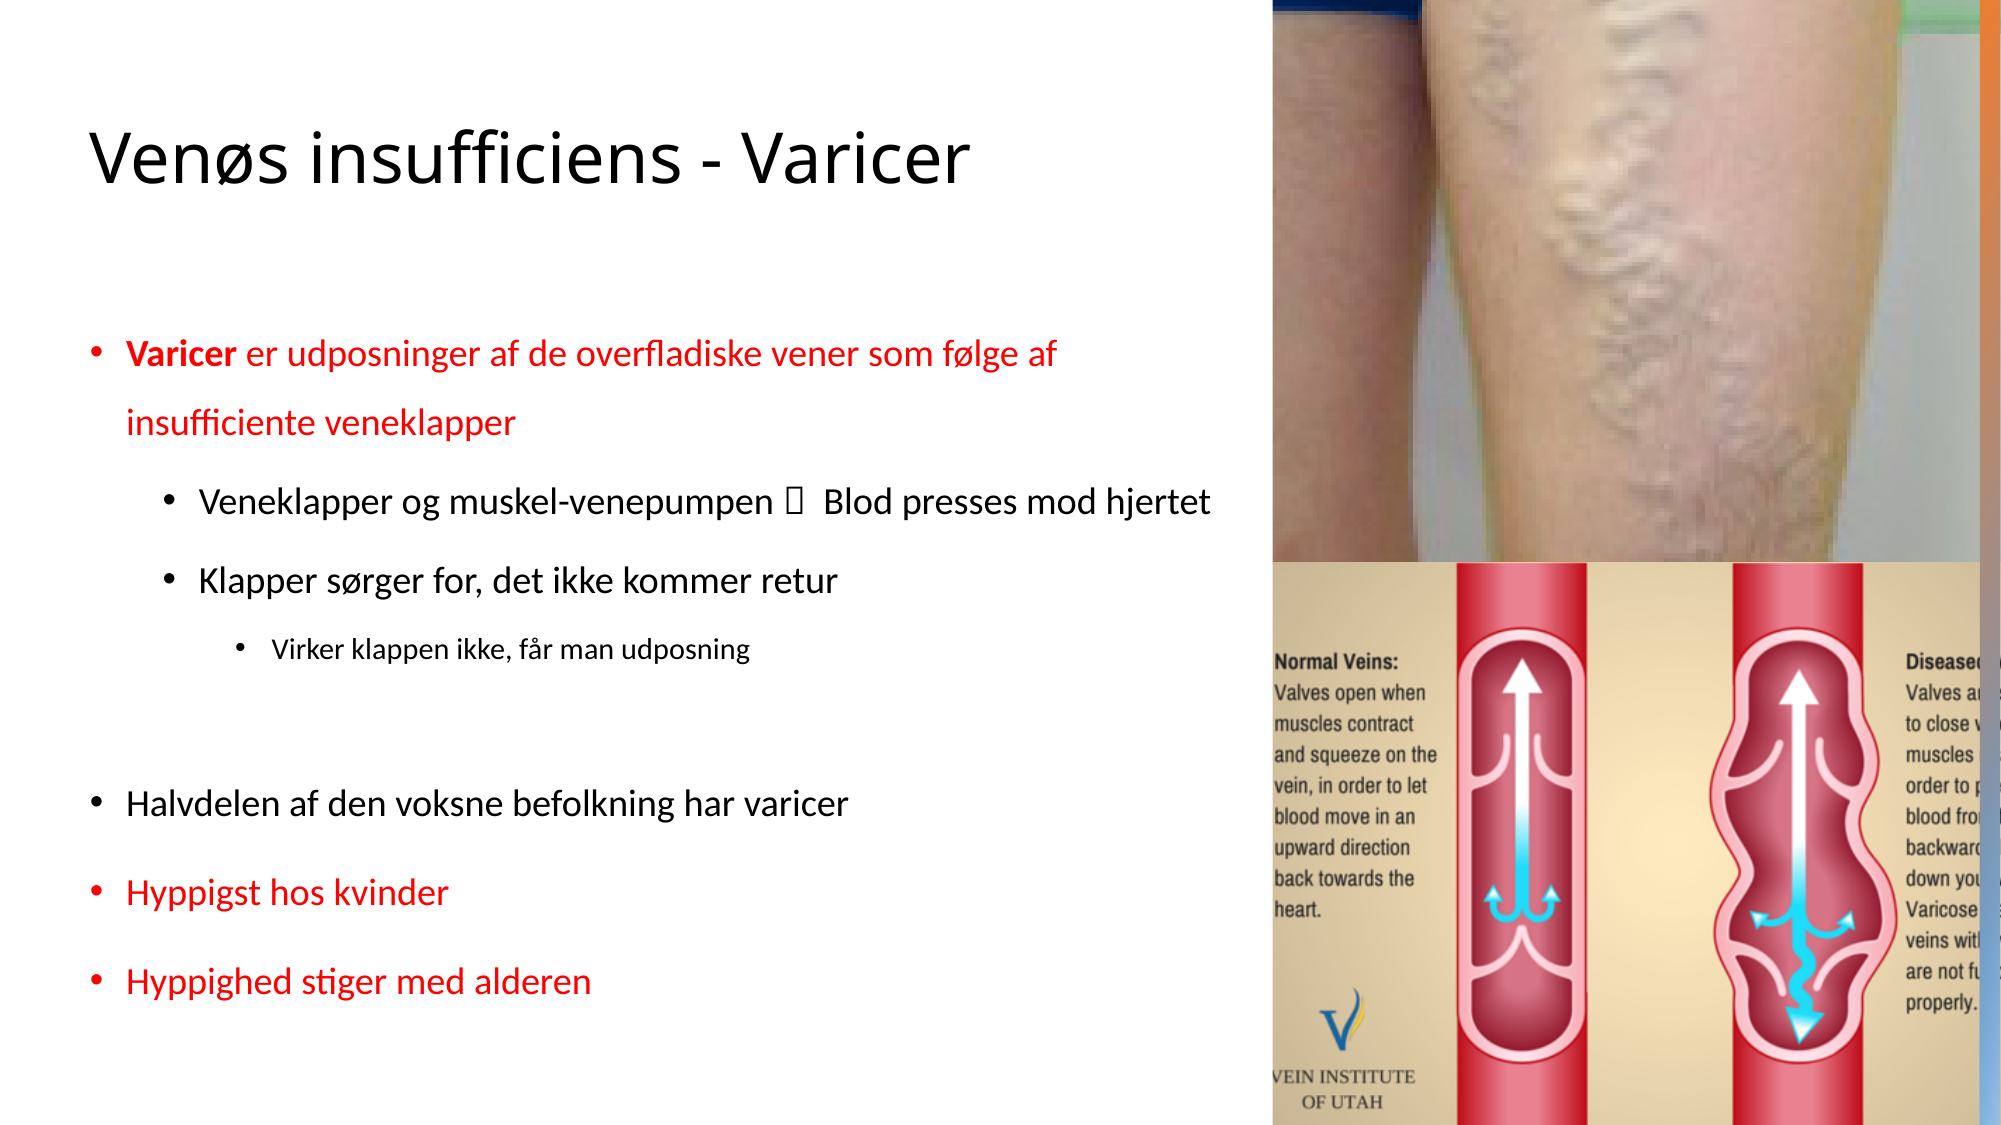

# Venøs insufficiens - Varicer
Varicer er udposninger af de overfladiske vener som følge af insufficiente veneklapper
Veneklapper og muskel-venepumpen  Blod presses mod hjertet
Klapper sørger for, det ikke kommer retur
Virker klappen ikke, får man udposning
Halvdelen af den voksne befolkning har varicer
Hyppigst hos kvinder
Hyppighed stiger med alderen